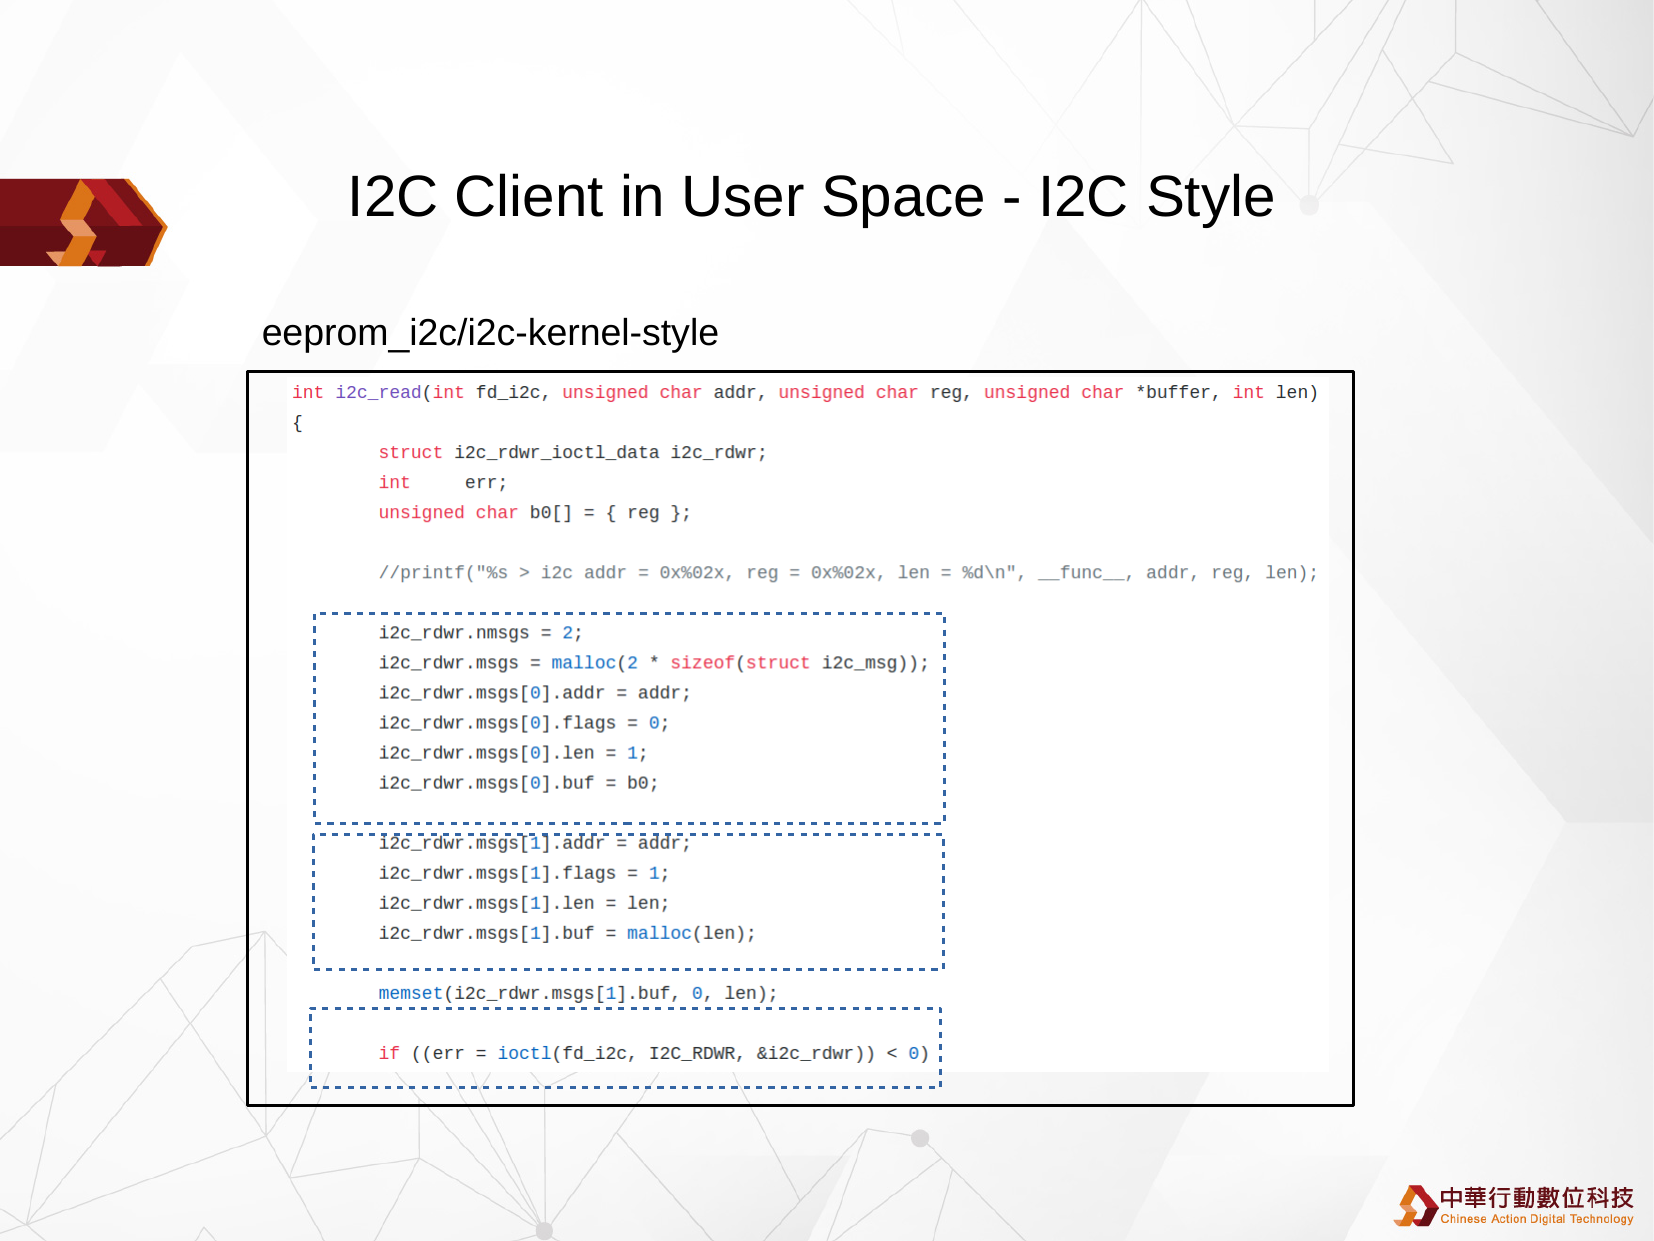

# I2C Client in User Space - I2C Style
eeprom_i2c/i2c-kernel-style